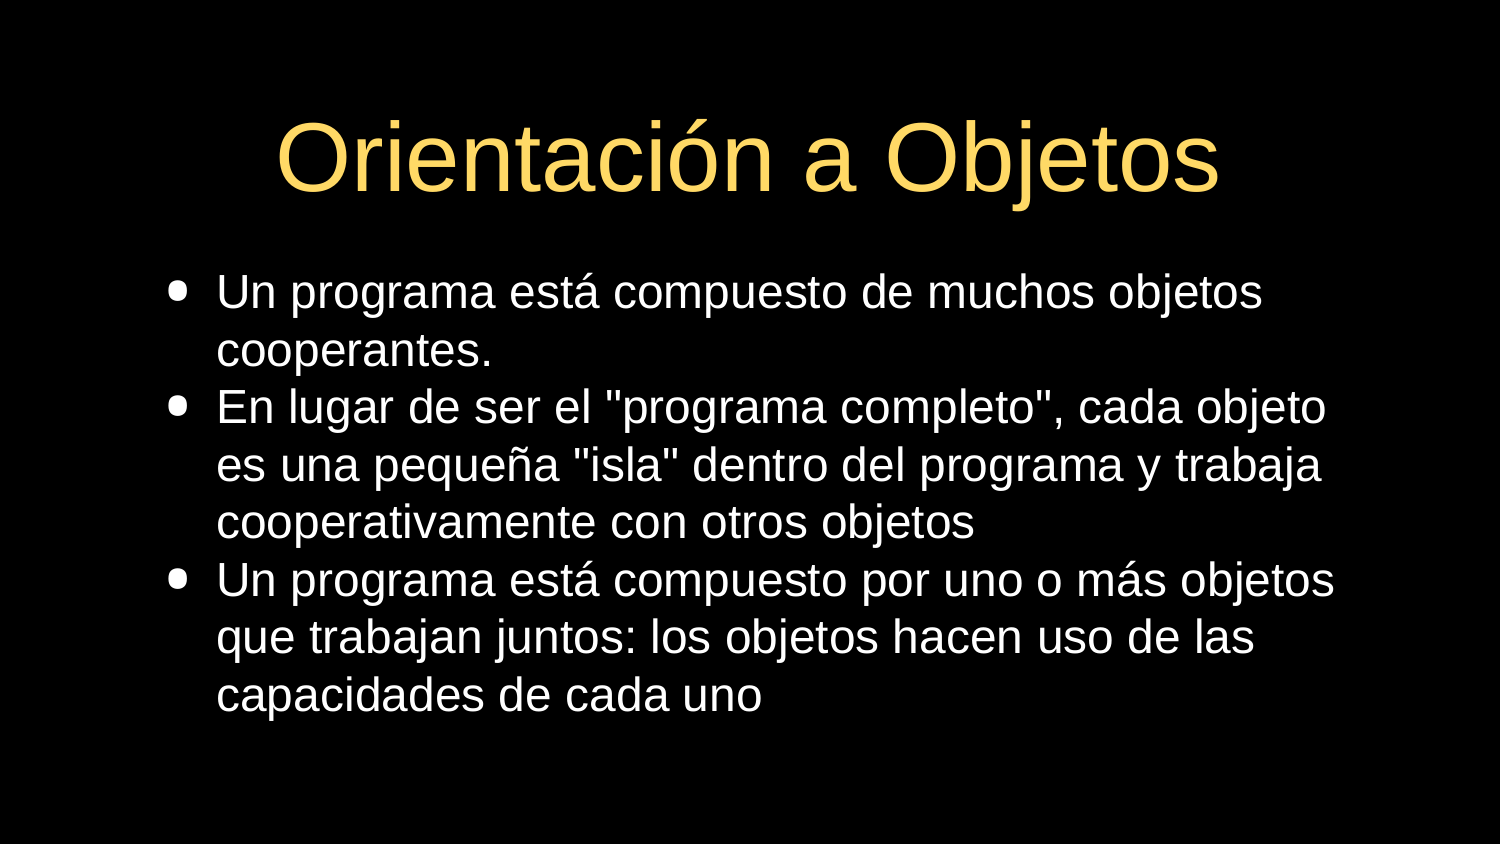

# Orientación a Objetos
Un programa está compuesto de muchos objetos cooperantes.
En lugar de ser el "programa completo", cada objeto es una pequeña "isla" dentro del programa y trabaja cooperativamente con otros objetos
Un programa está compuesto por uno o más objetos que trabajan juntos: los objetos hacen uso de las capacidades de cada uno